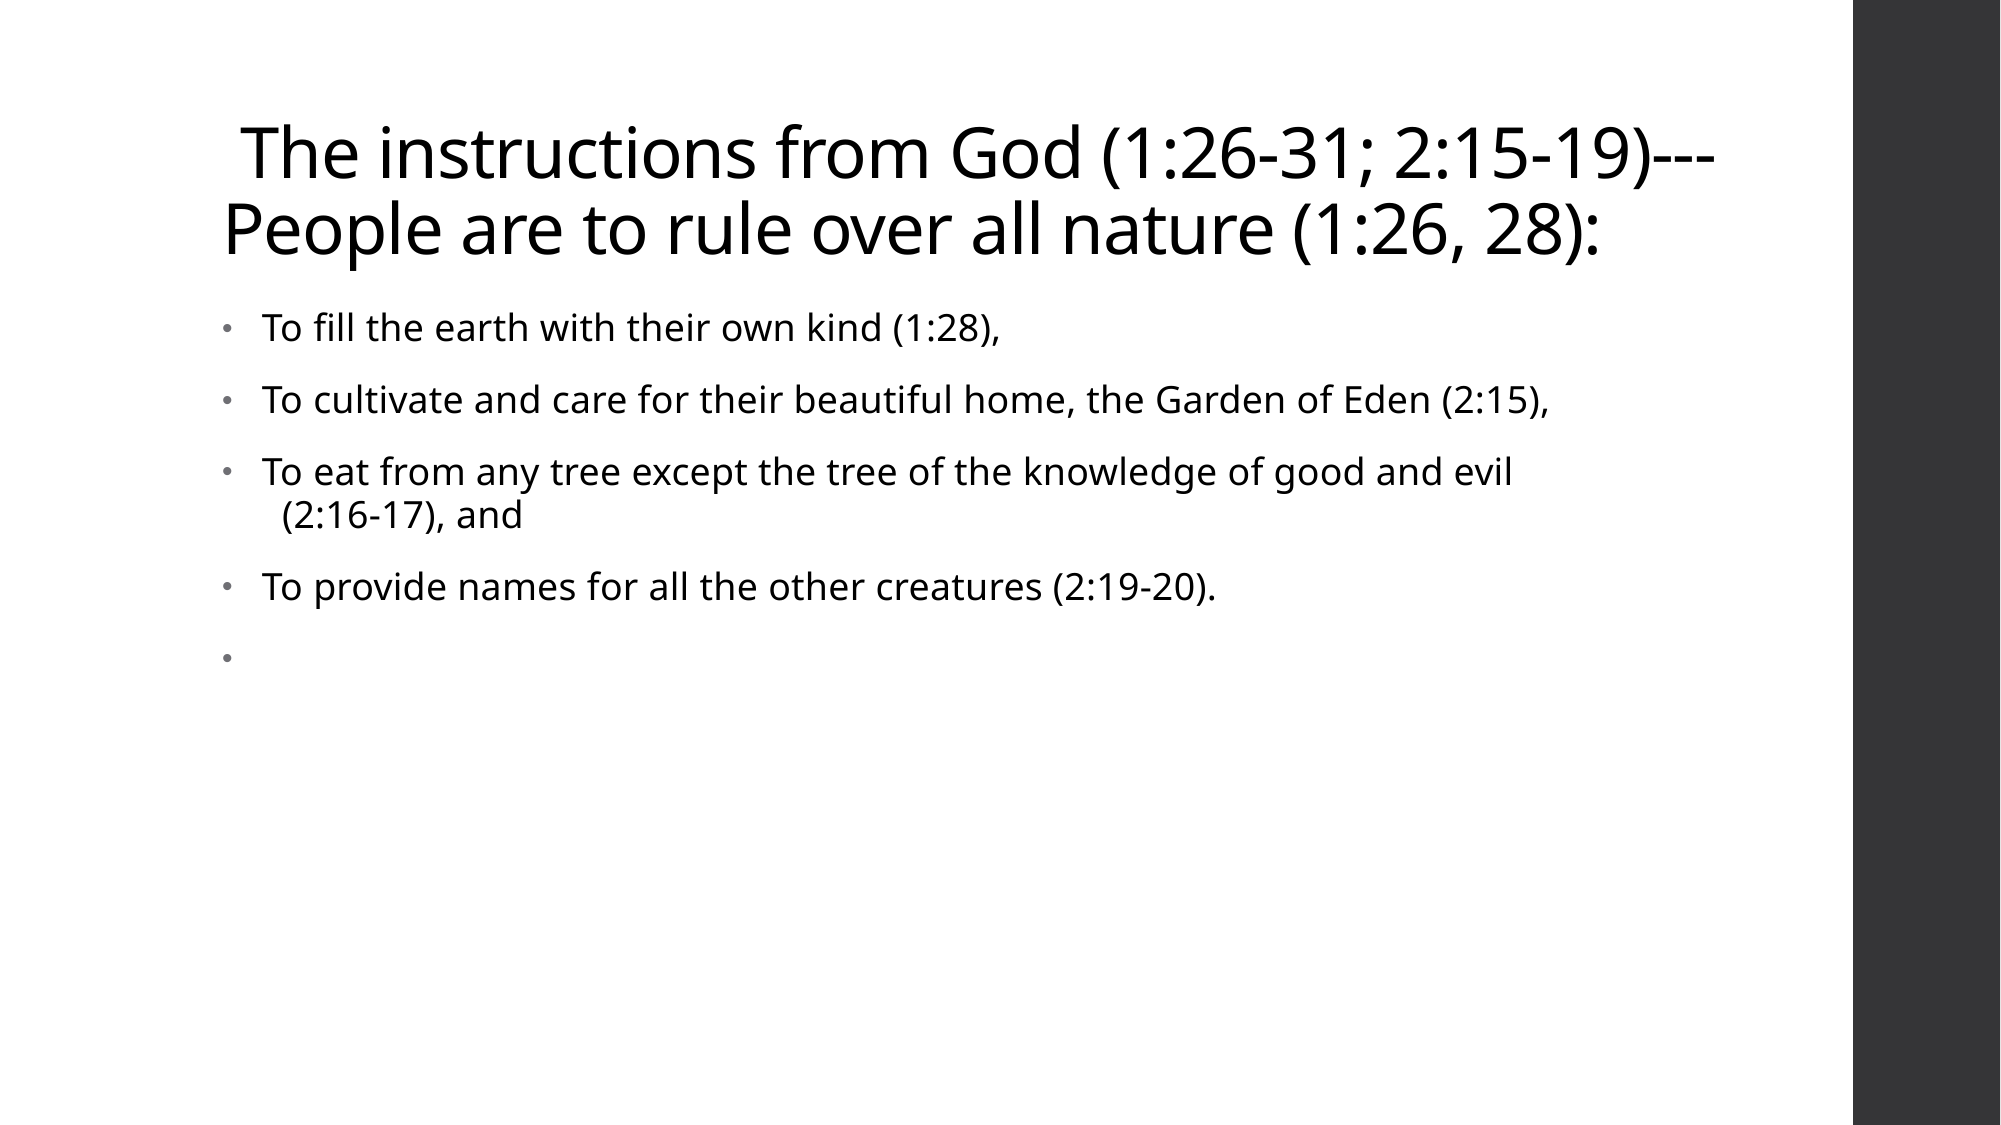

# The instructions from God (1:26-31; 2:15-19)---People are to rule over all nature (1:26, 28):
 To fill the earth with their own kind (1:28),
 To cultivate and care for their beautiful home, the Garden of Eden (2:15),
 To eat from any tree except the tree of the knowledge of good and evil (2:16-17), and
 To provide names for all the other creatures (2:19-20).